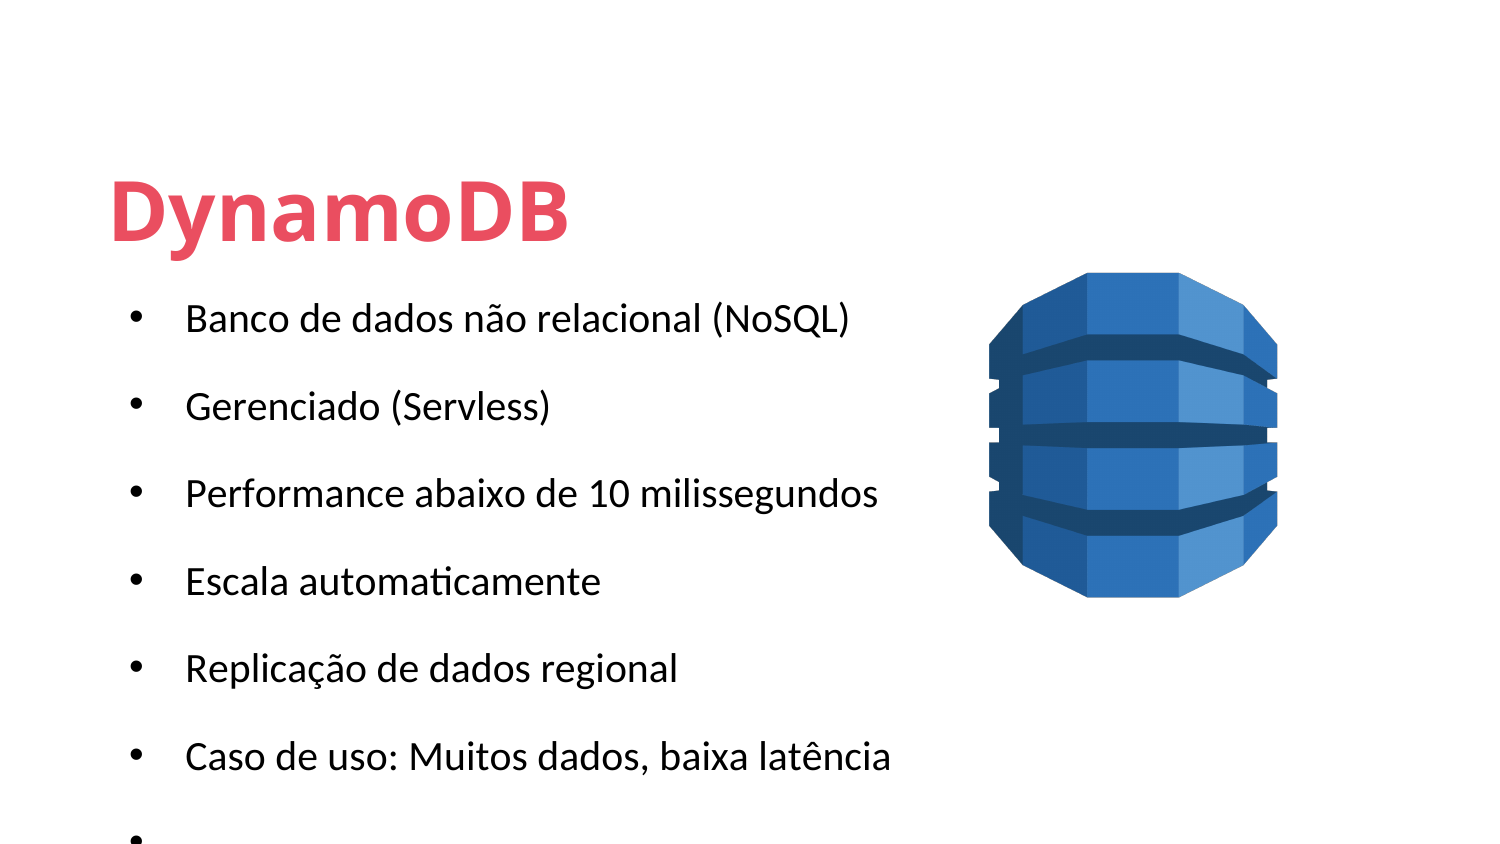

DynamoDB
Banco de dados não relacional (NoSQL)
Gerenciado (Servless)
Performance abaixo de 10 milissegundos
Escala automaticamente
Replicação de dados regional
Caso de uso: Muitos dados, baixa latência